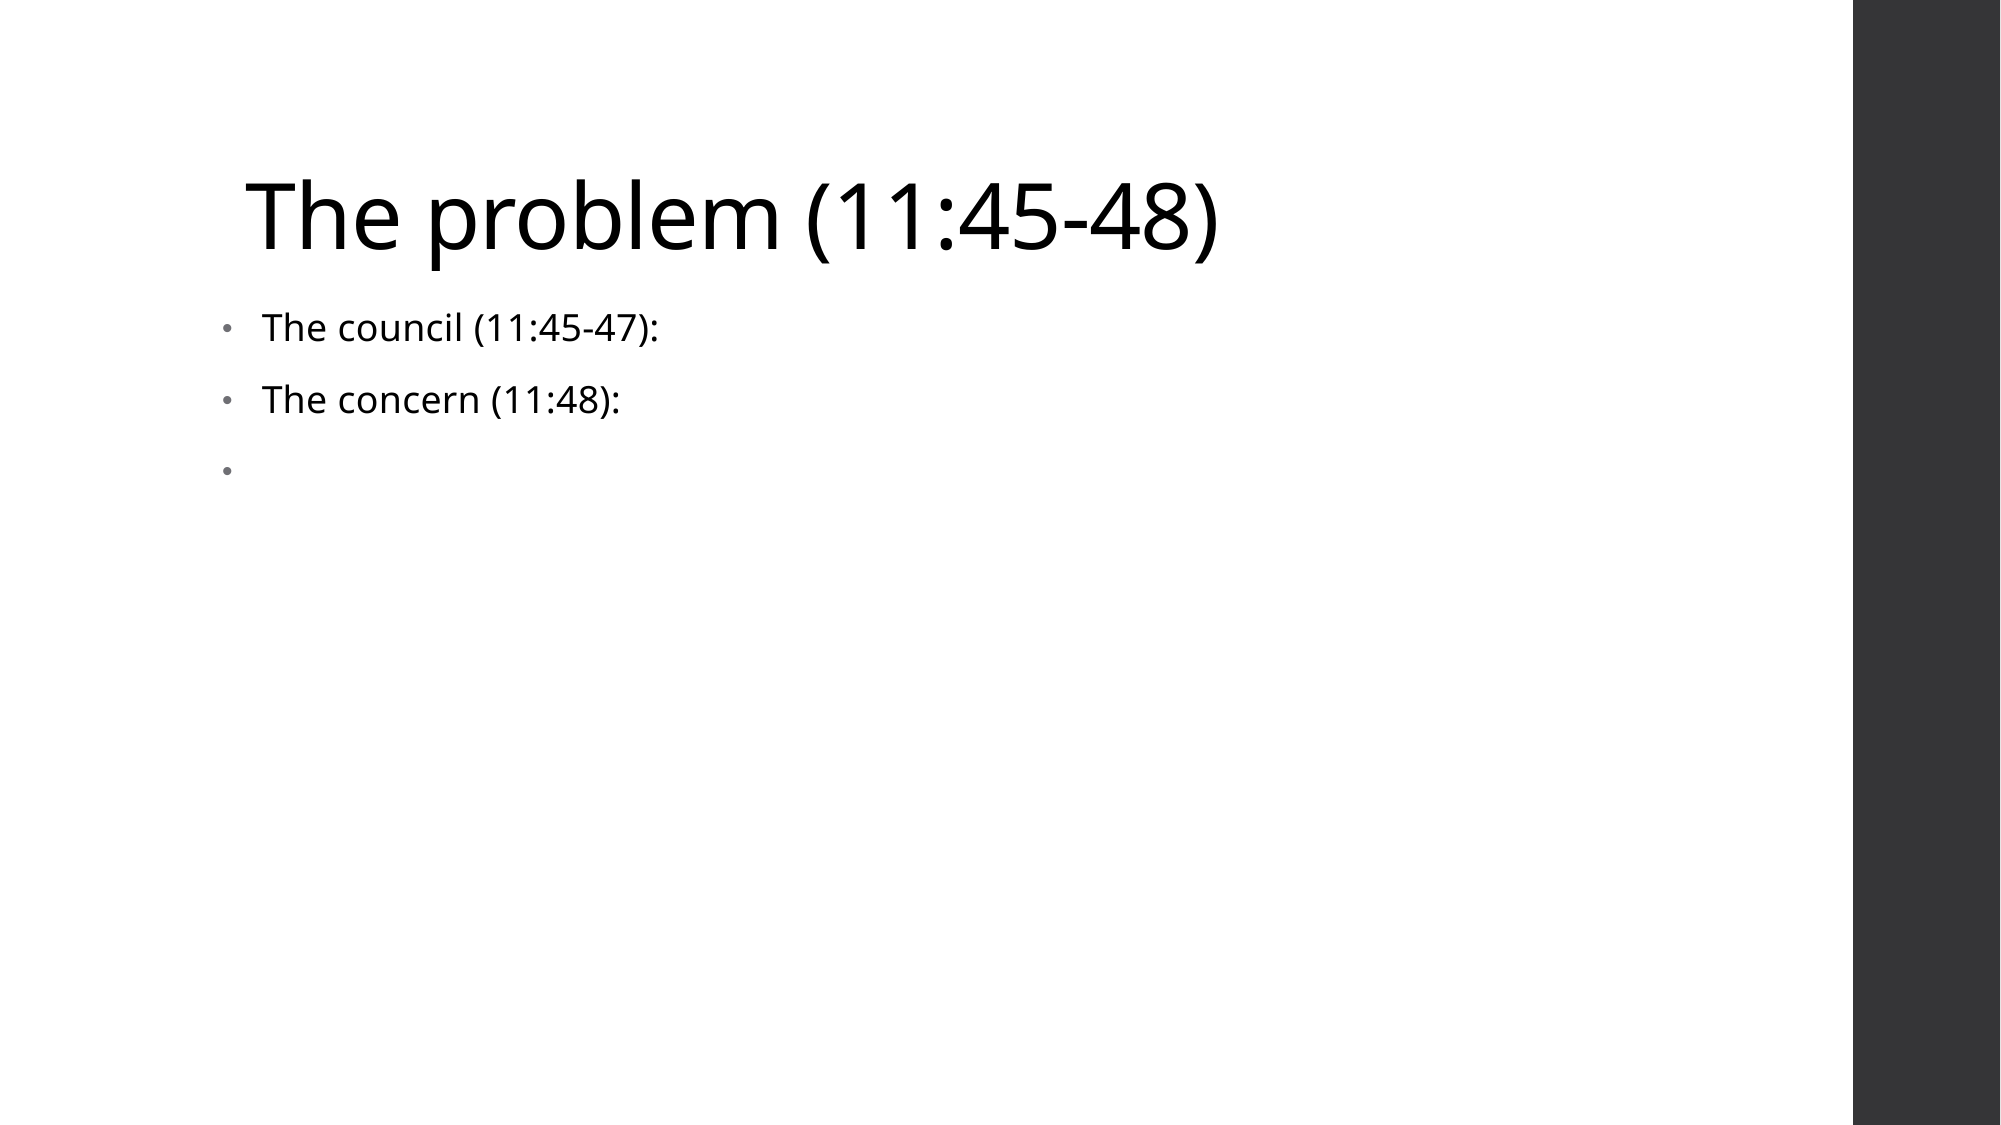

# The problem (11:45-48)
 The council (11:45-47):
 The concern (11:48):